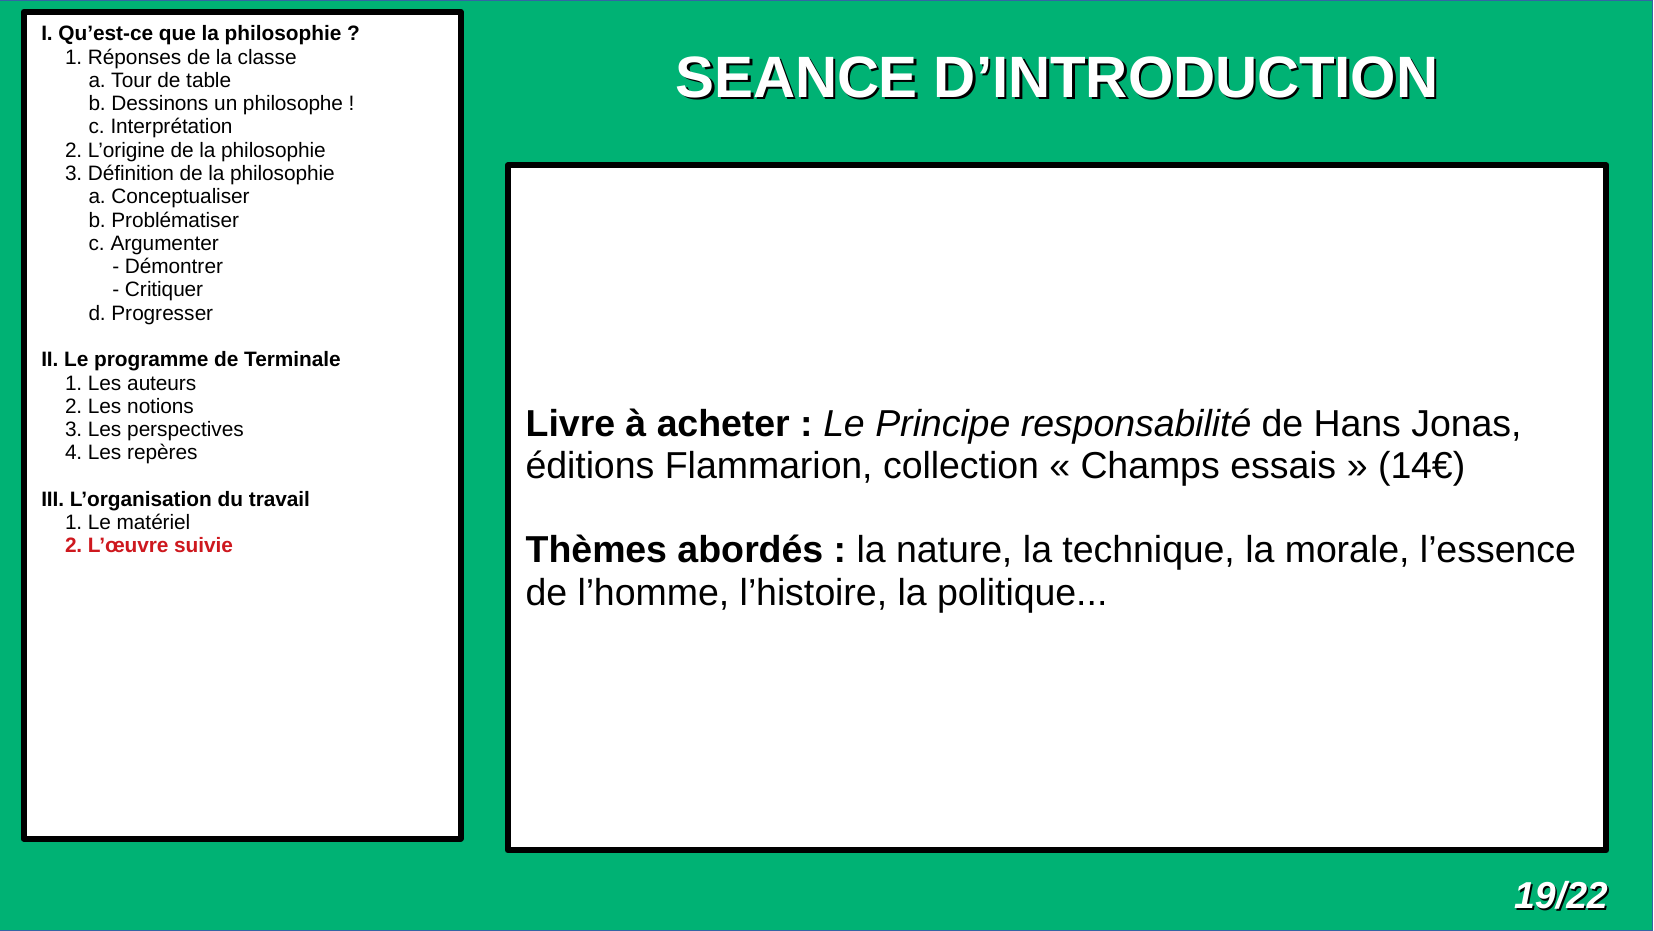

SEANCE D’INTRODUCTION
I. Qu’est-ce que la philosophie ?
	1. Réponses de la classe
		a. Tour de table
		b. Dessinons un philosophe !
		c. Interprétation
	2. L’origine de la philosophie
	3. Définition de la philosophie
		a. Conceptualiser
		b. Problématiser
		c. Argumenter
			- Démontrer
			- Critiquer
		d. Progresser
II. Le programme de Terminale
	1. Les auteurs
	2. Les notions
	3. Les perspectives
	4. Les repères
III. L’organisation du travail
	1. Le matériel
	2. L’œuvre suivie
Livre à acheter : Le Principe responsabilité de Hans Jonas, éditions Flammarion, collection « Champs essais » (14€)
Thèmes abordés : la nature, la technique, la morale, l’essence de l’homme, l’histoire, la politique...